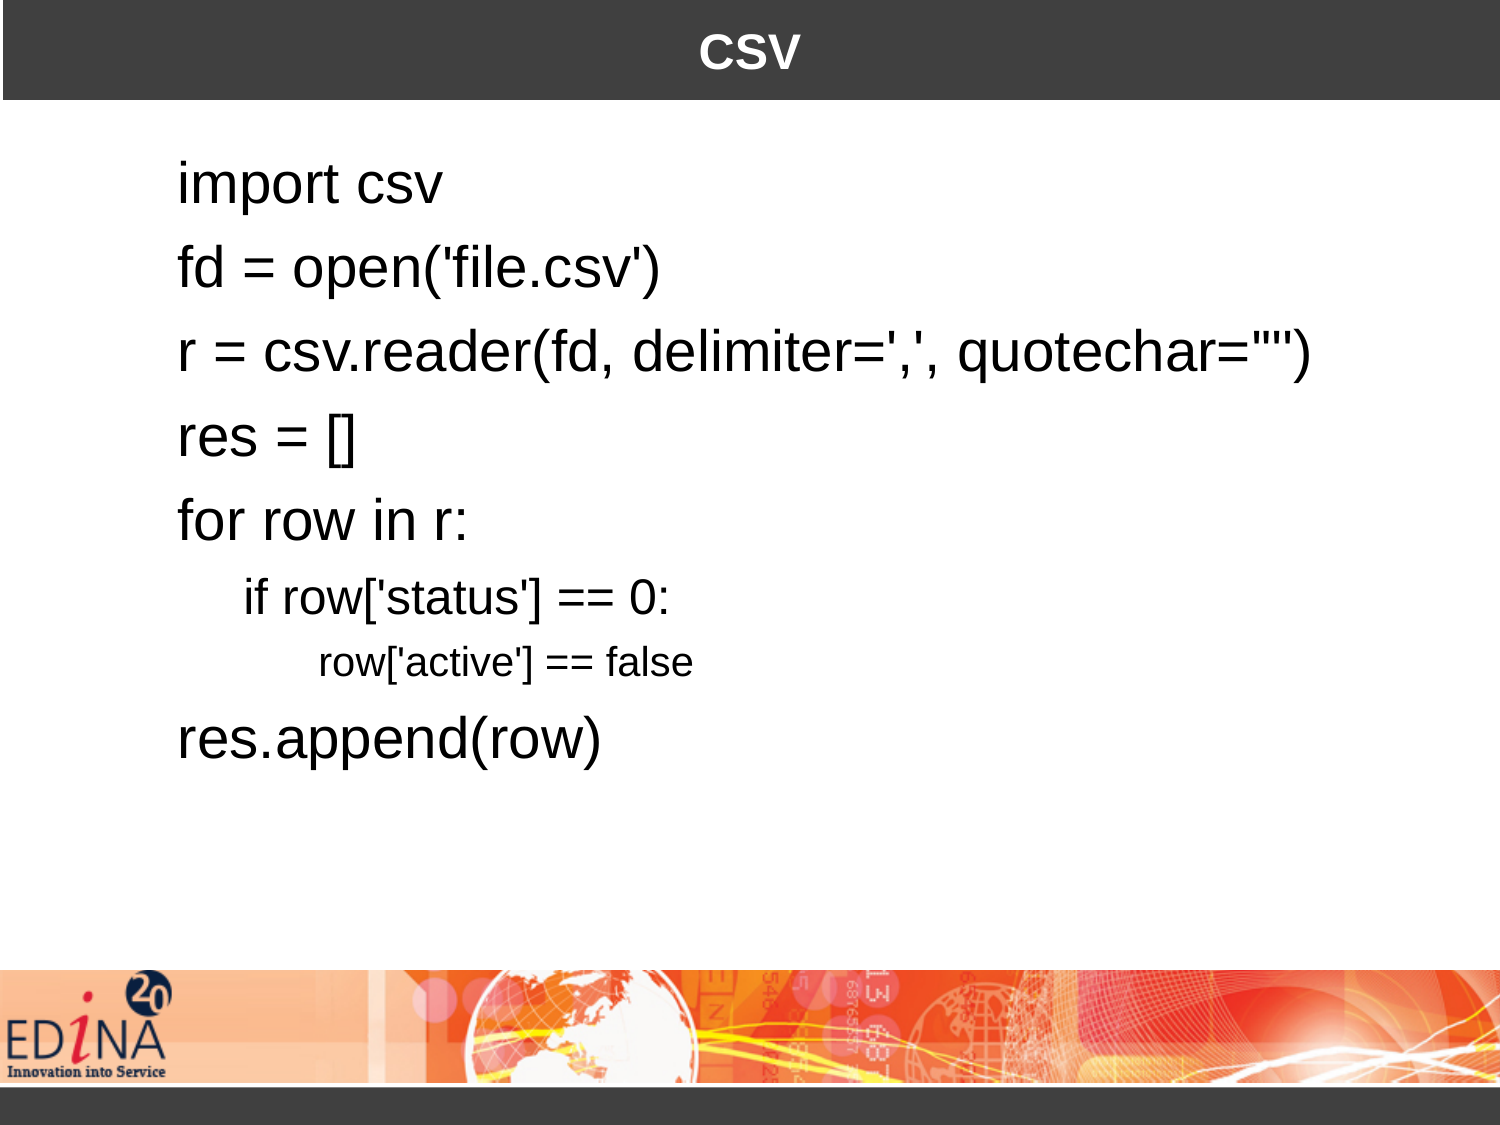

# CSV
import csv
fd = open('file.csv')
r = csv.reader(fd, delimiter=',', quotechar='"')
res = []
for row in r:
if row['status'] == 0:
row['active'] == false
res.append(row)